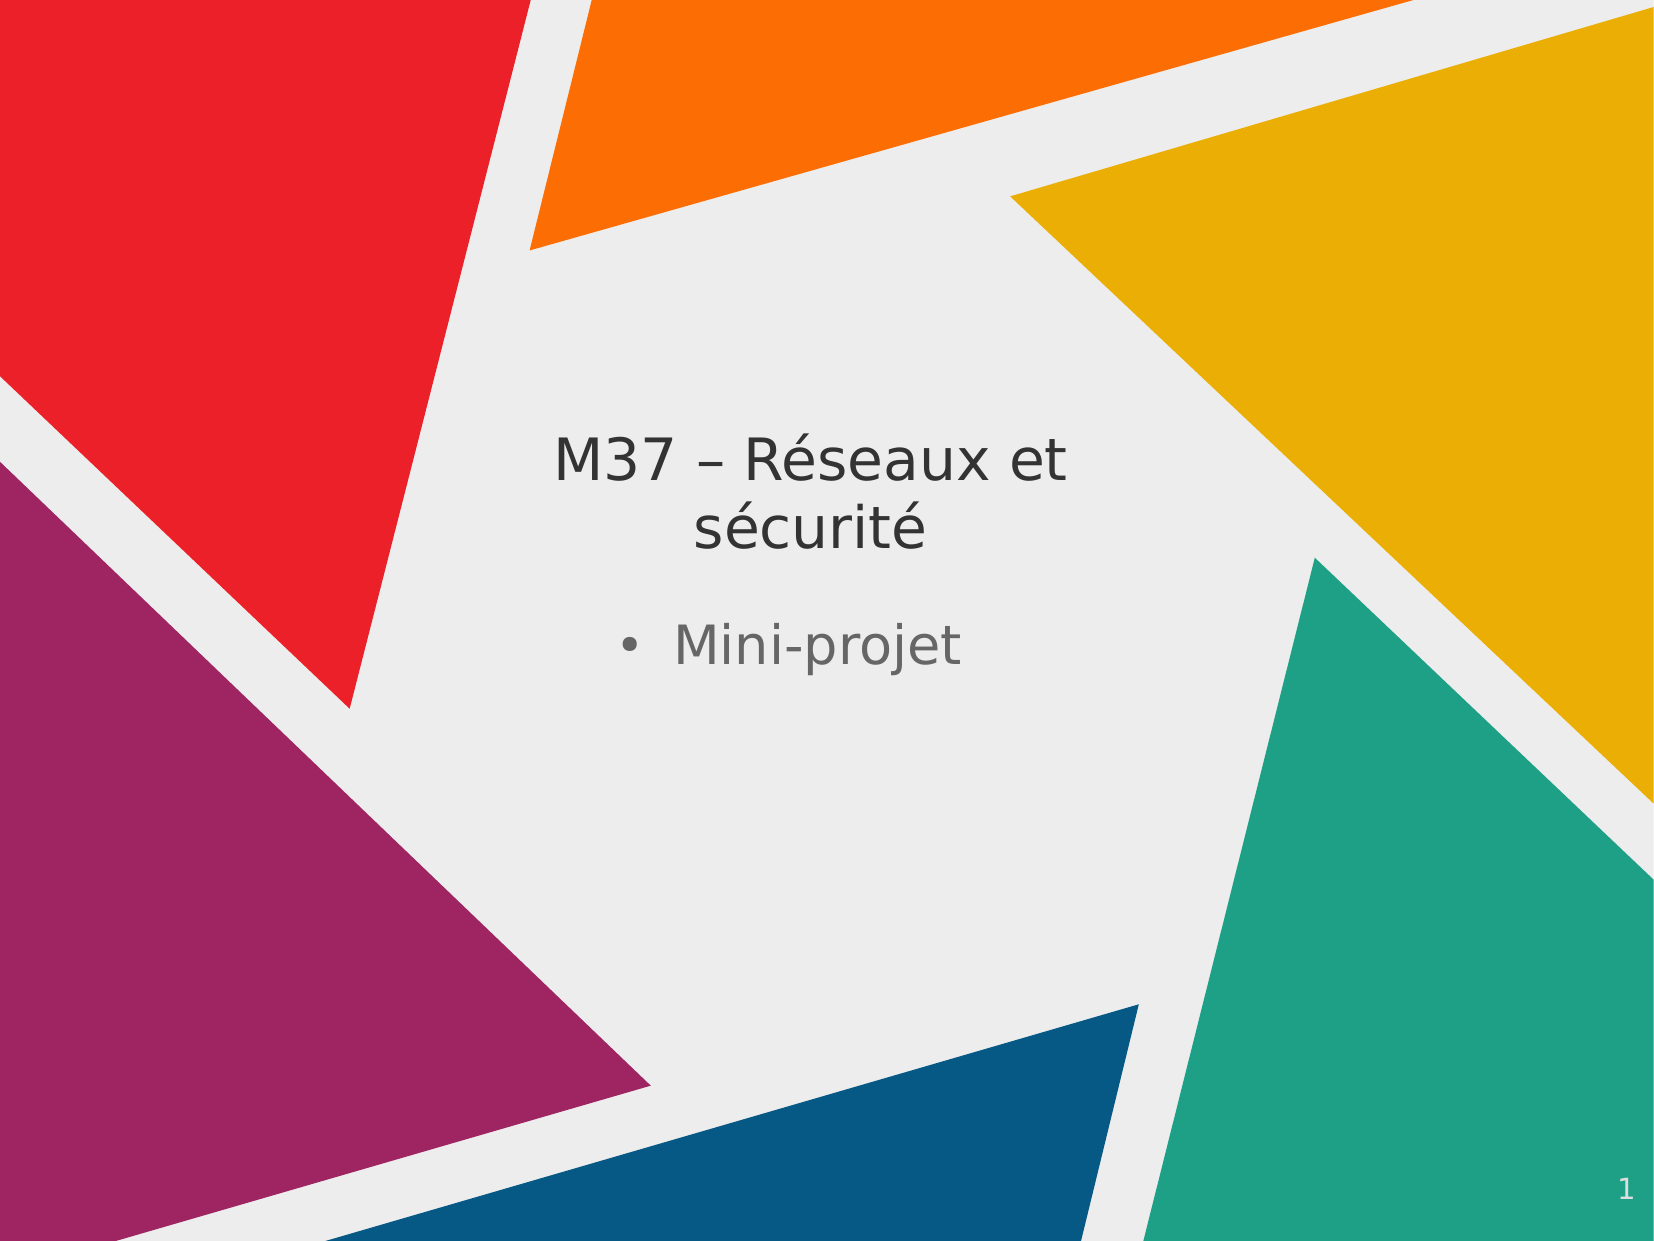

# M37 – Réseaux et sécurité
Mini-projet
1